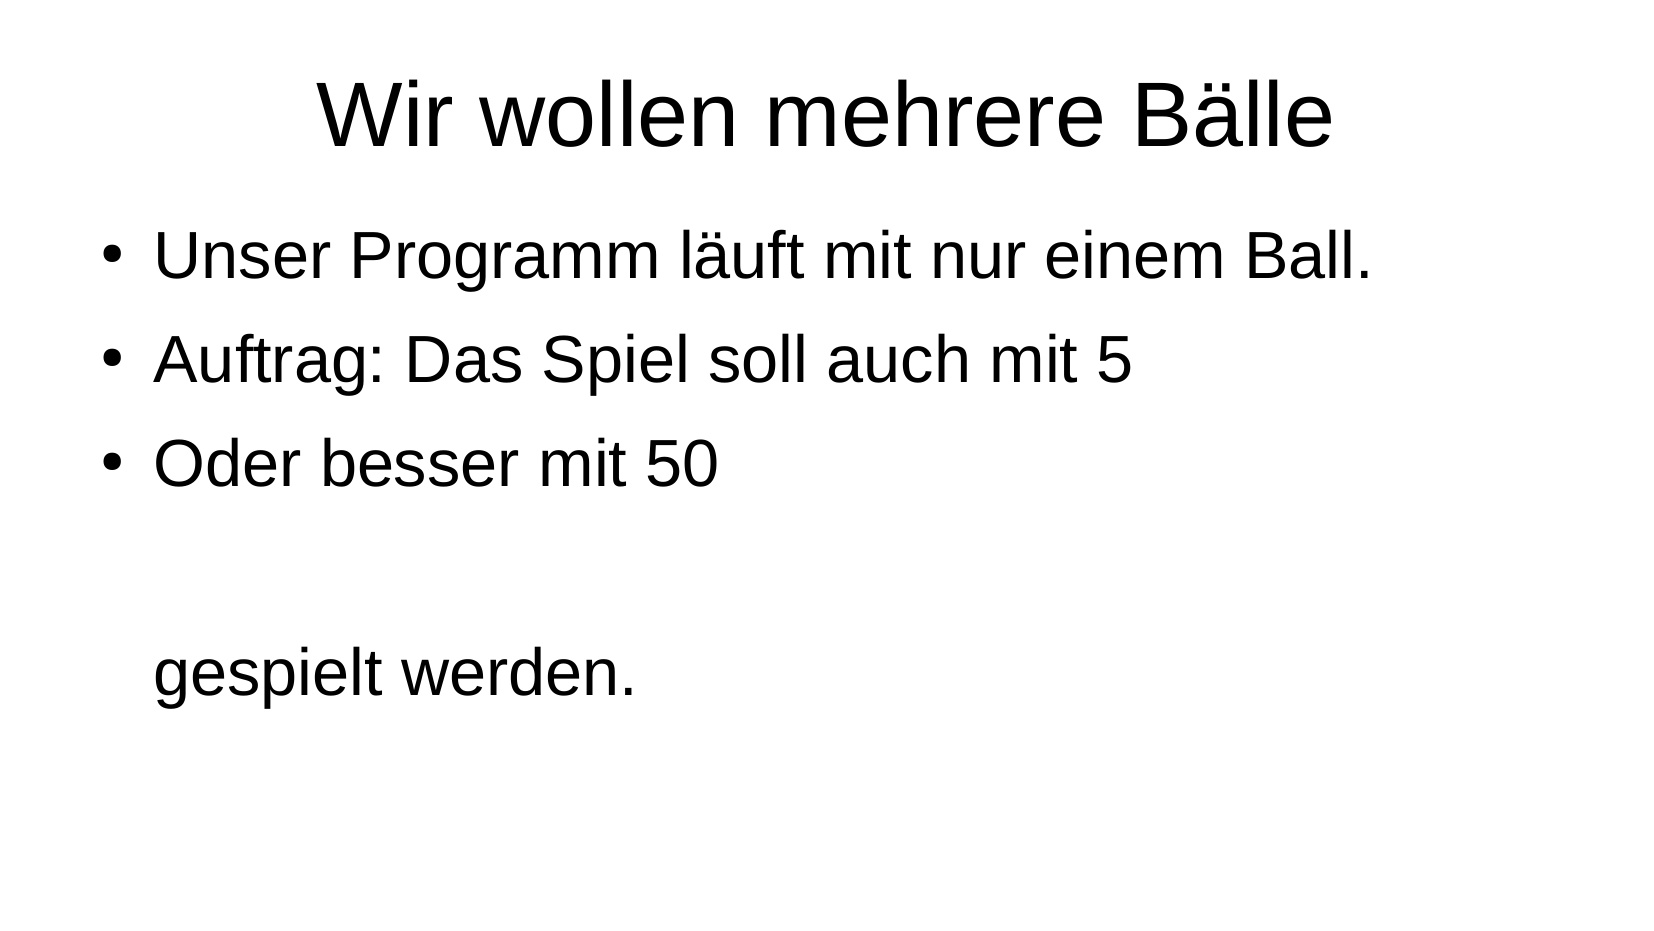

# Wir wollen mehrere Bälle
Unser Programm läuft mit nur einem Ball.
Auftrag: Das Spiel soll auch mit 5
Oder besser mit 50
gespielt werden.